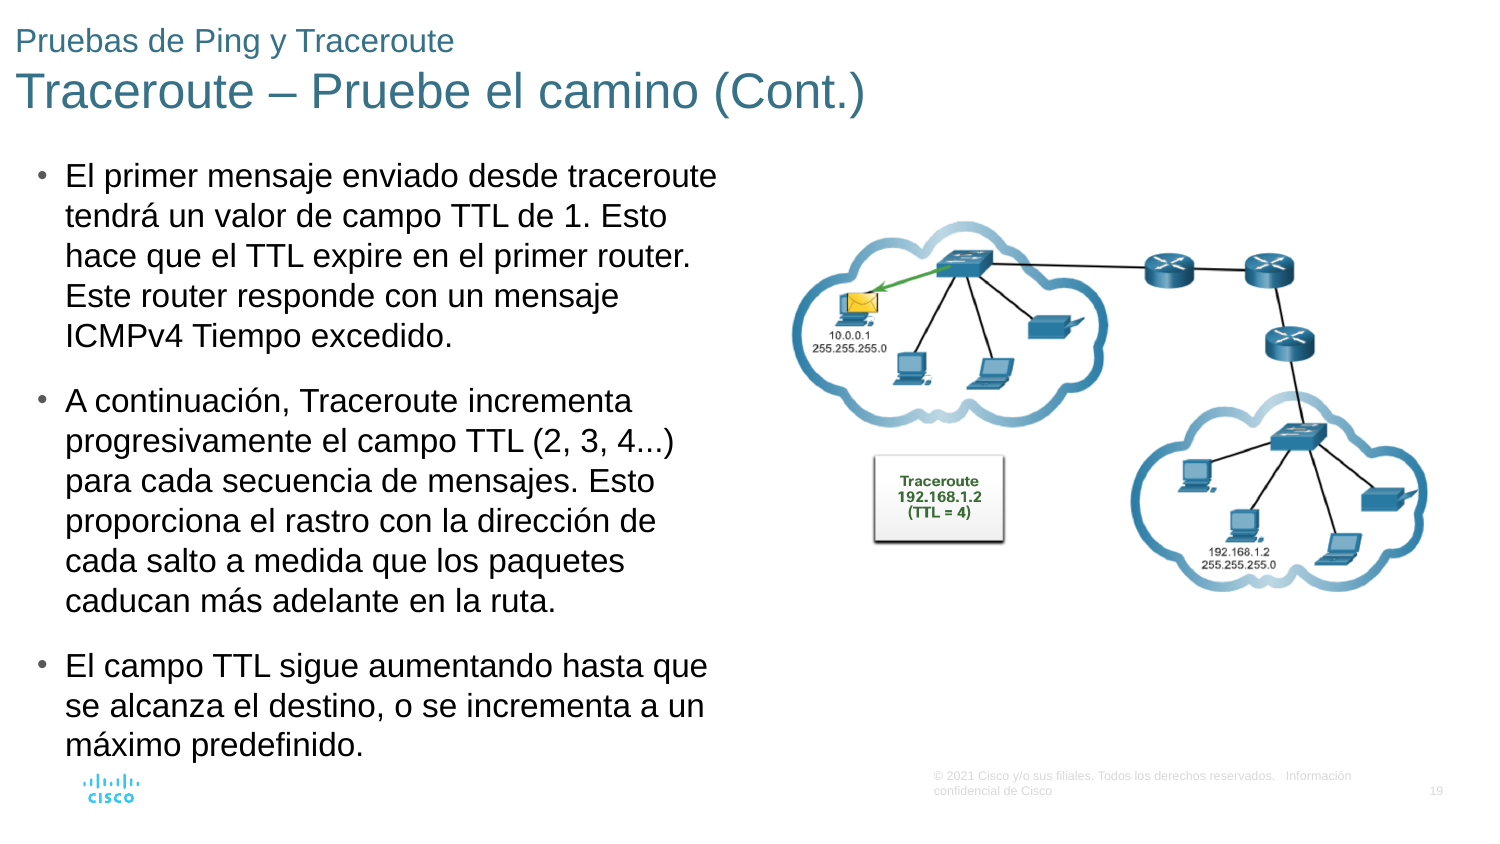

# Pruebas de Ping y Traceroute Traceroute – Pruebe el camino (Cont.)
El primer mensaje enviado desde traceroute tendrá un valor de campo TTL de 1. Esto hace que el TTL expire en el primer router. Este router responde con un mensaje ICMPv4 Tiempo excedido.
A continuación, Traceroute incrementa progresivamente el campo TTL (2, 3, 4...) para cada secuencia de mensajes. Esto proporciona el rastro con la dirección de cada salto a medida que los paquetes caducan más adelante en la ruta.
El campo TTL sigue aumentando hasta que se alcanza el destino, o se incrementa a un máximo predefinido.